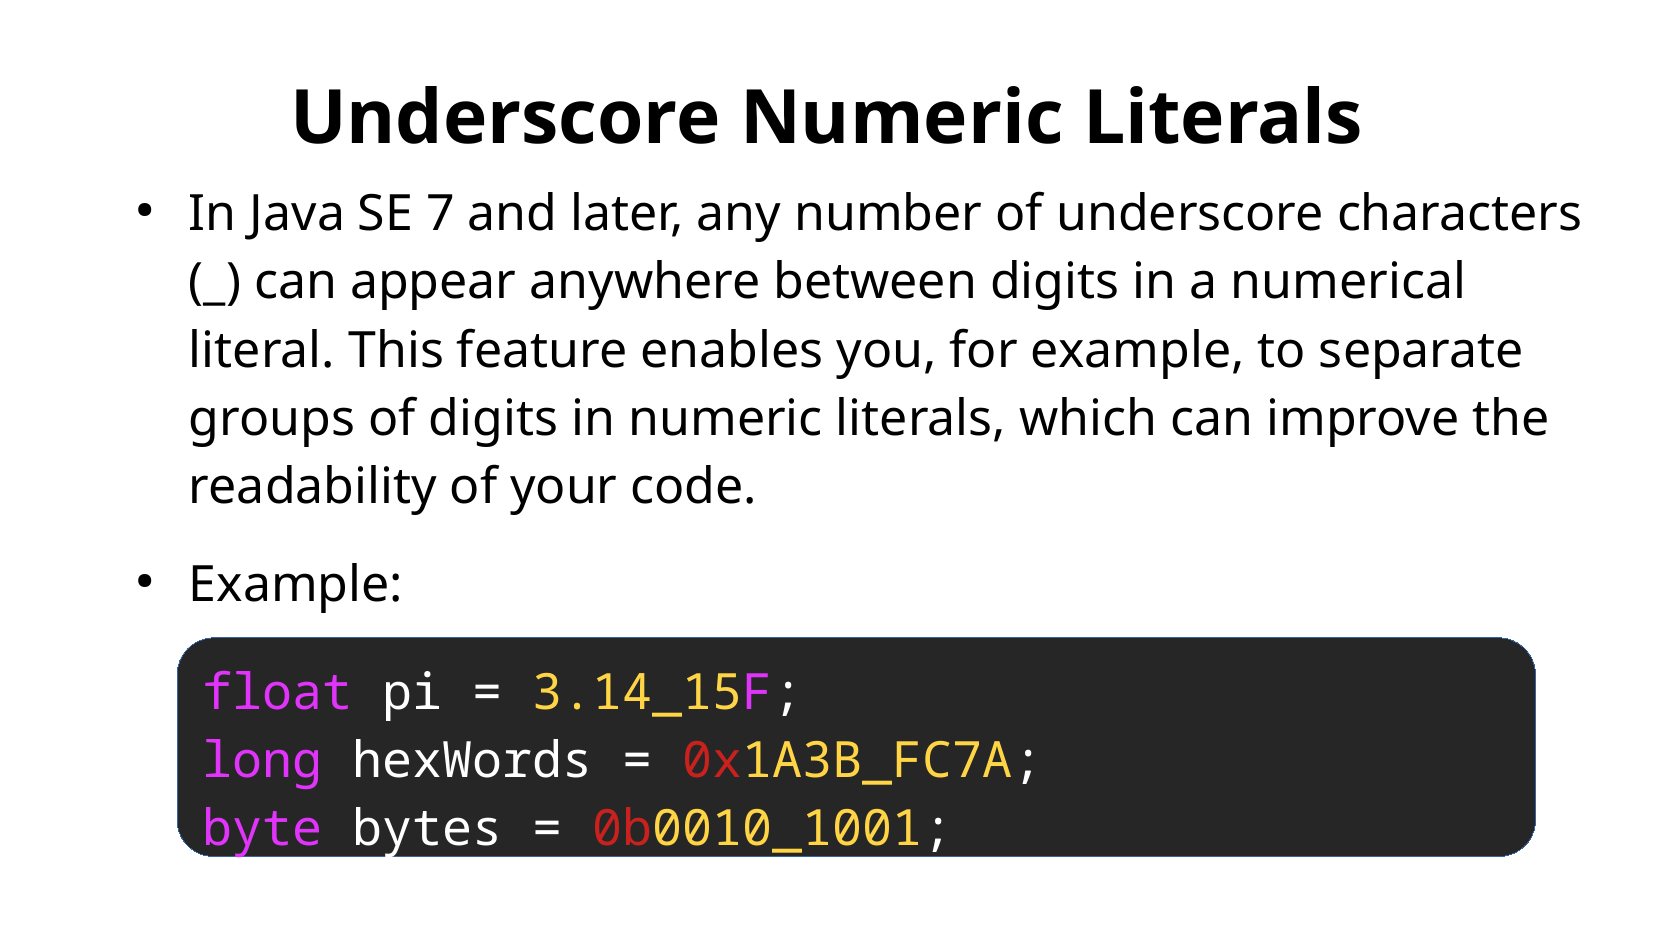

# Underscore Numeric Literals
In Java SE 7 and later, any number of underscore characters (_) can appear anywhere between digits in a numerical literal. This feature enables you, for example, to separate groups of digits in numeric literals, which can improve the readability of your code.
Example:
float pi = 3.14_15F;
long hexWords = 0x1A3B_FC7A;
byte bytes = 0b0010_1001;